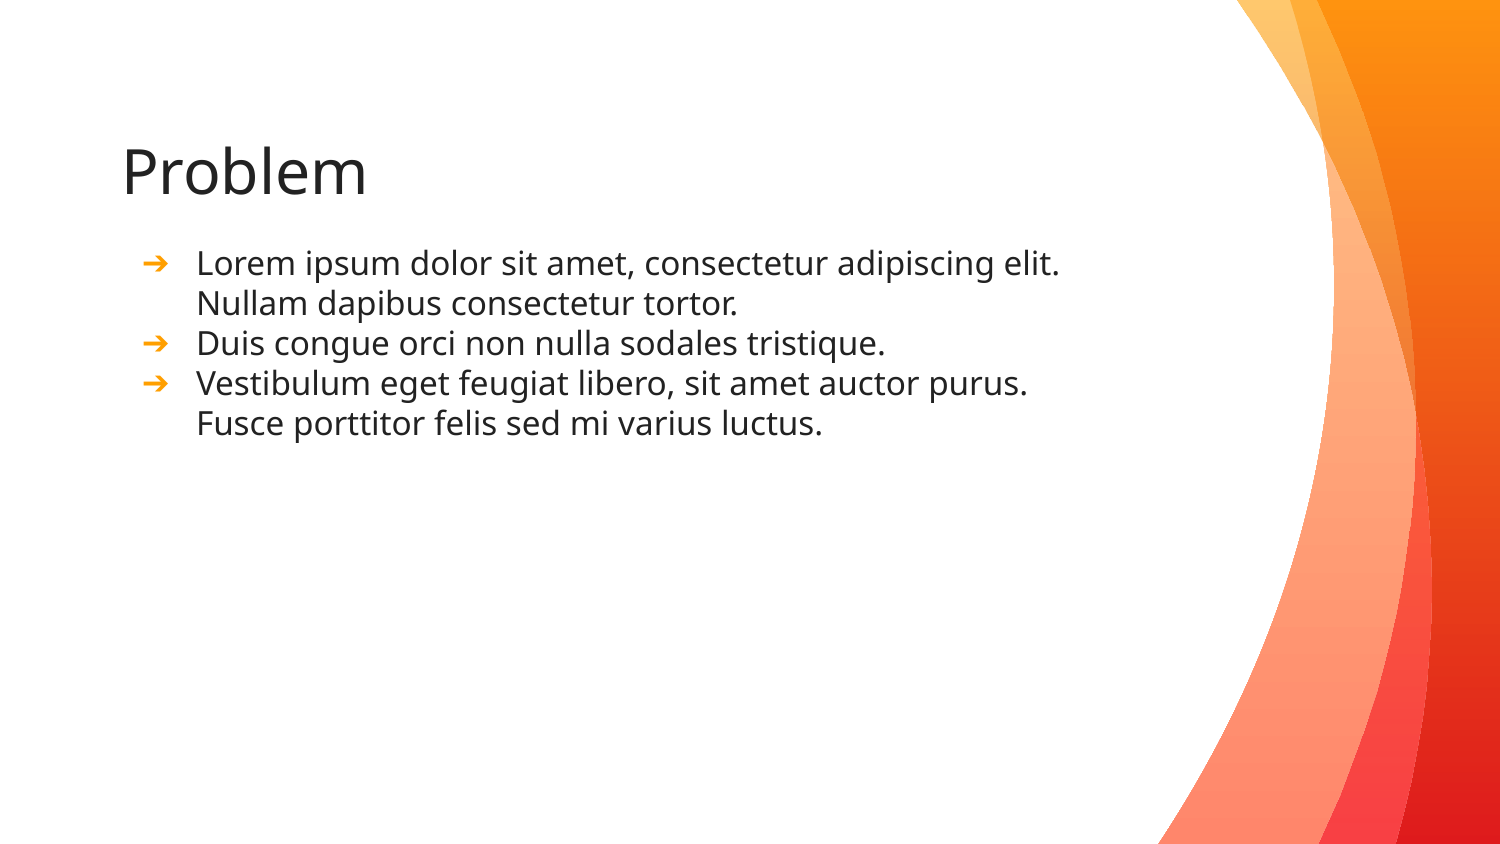

# Problem
Lorem ipsum dolor sit amet, consectetur adipiscing elit. Nullam dapibus consectetur tortor.
Duis congue orci non nulla sodales tristique.
Vestibulum eget feugiat libero, sit amet auctor purus. Fusce porttitor felis sed mi varius luctus.